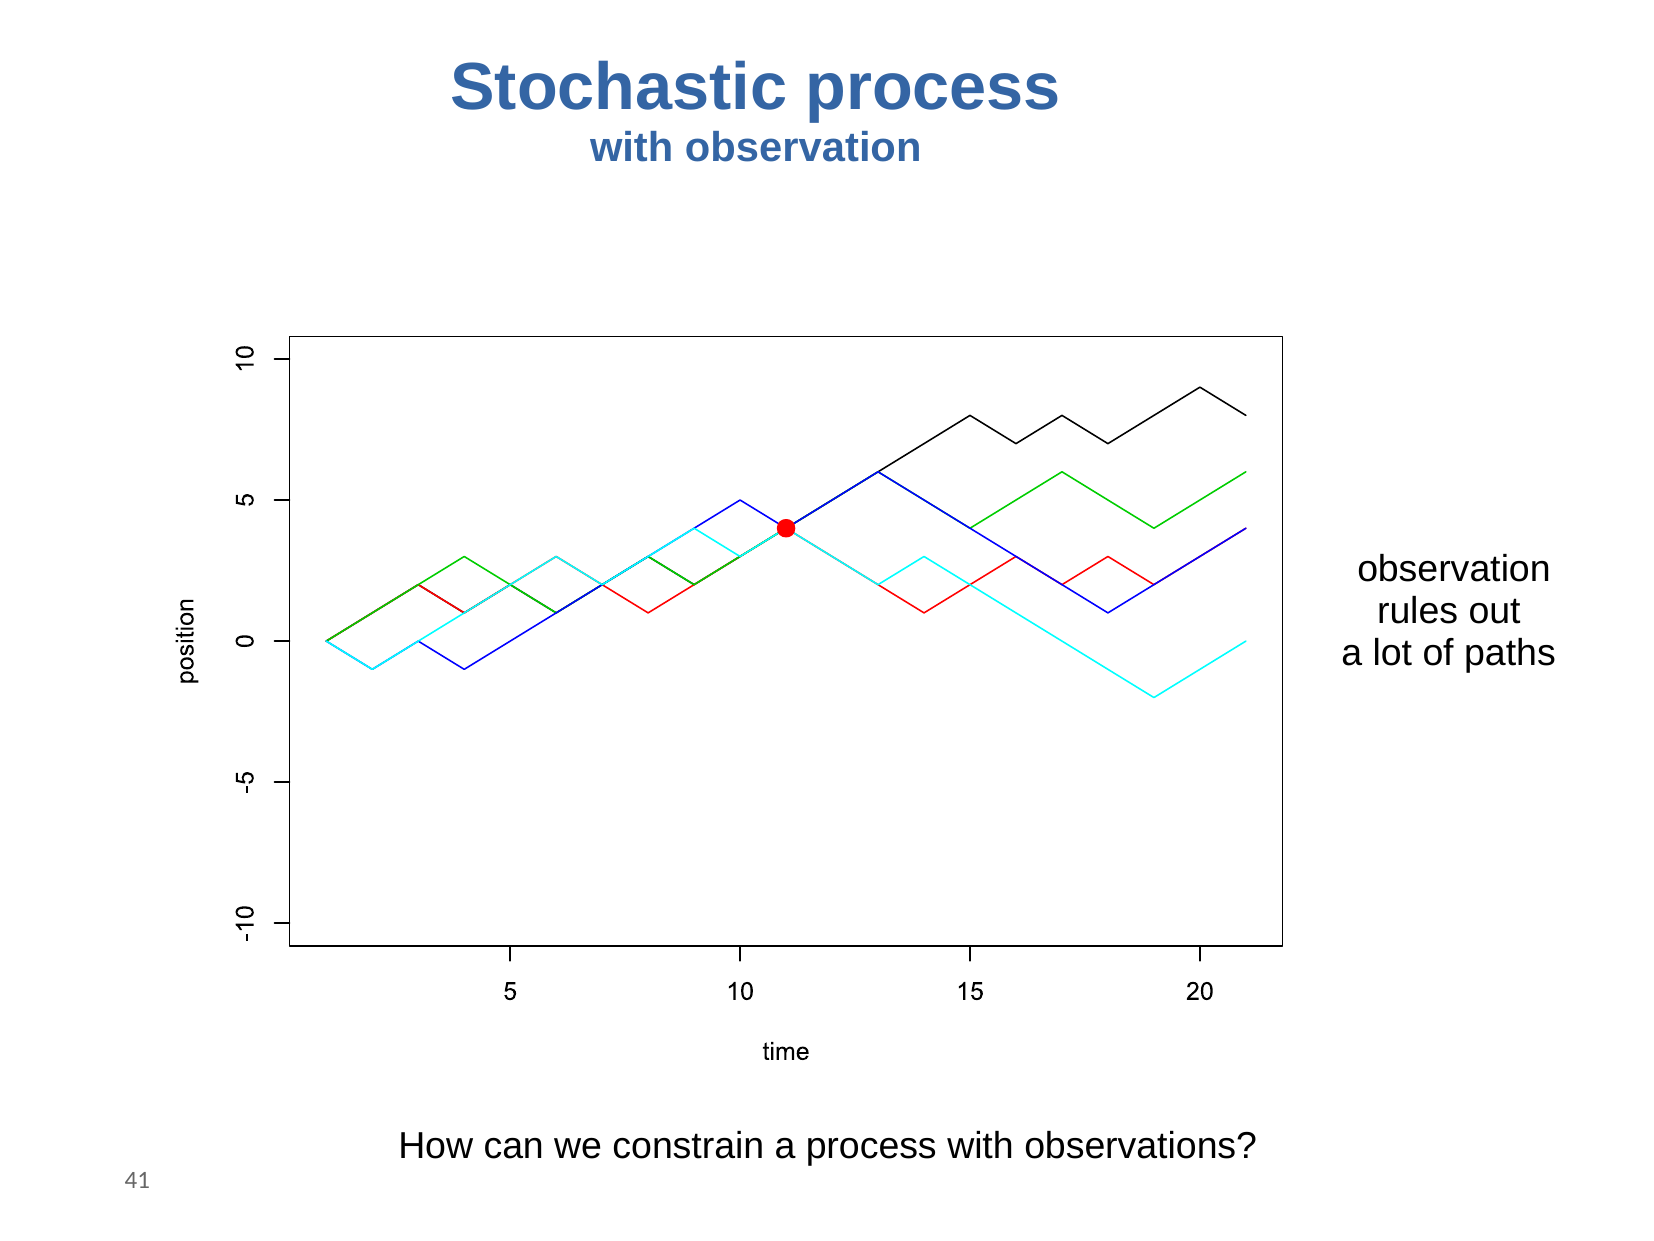

# Stochastic process with observation
observation
rules out
a lot of paths
How can we constrain a process with observations?
41